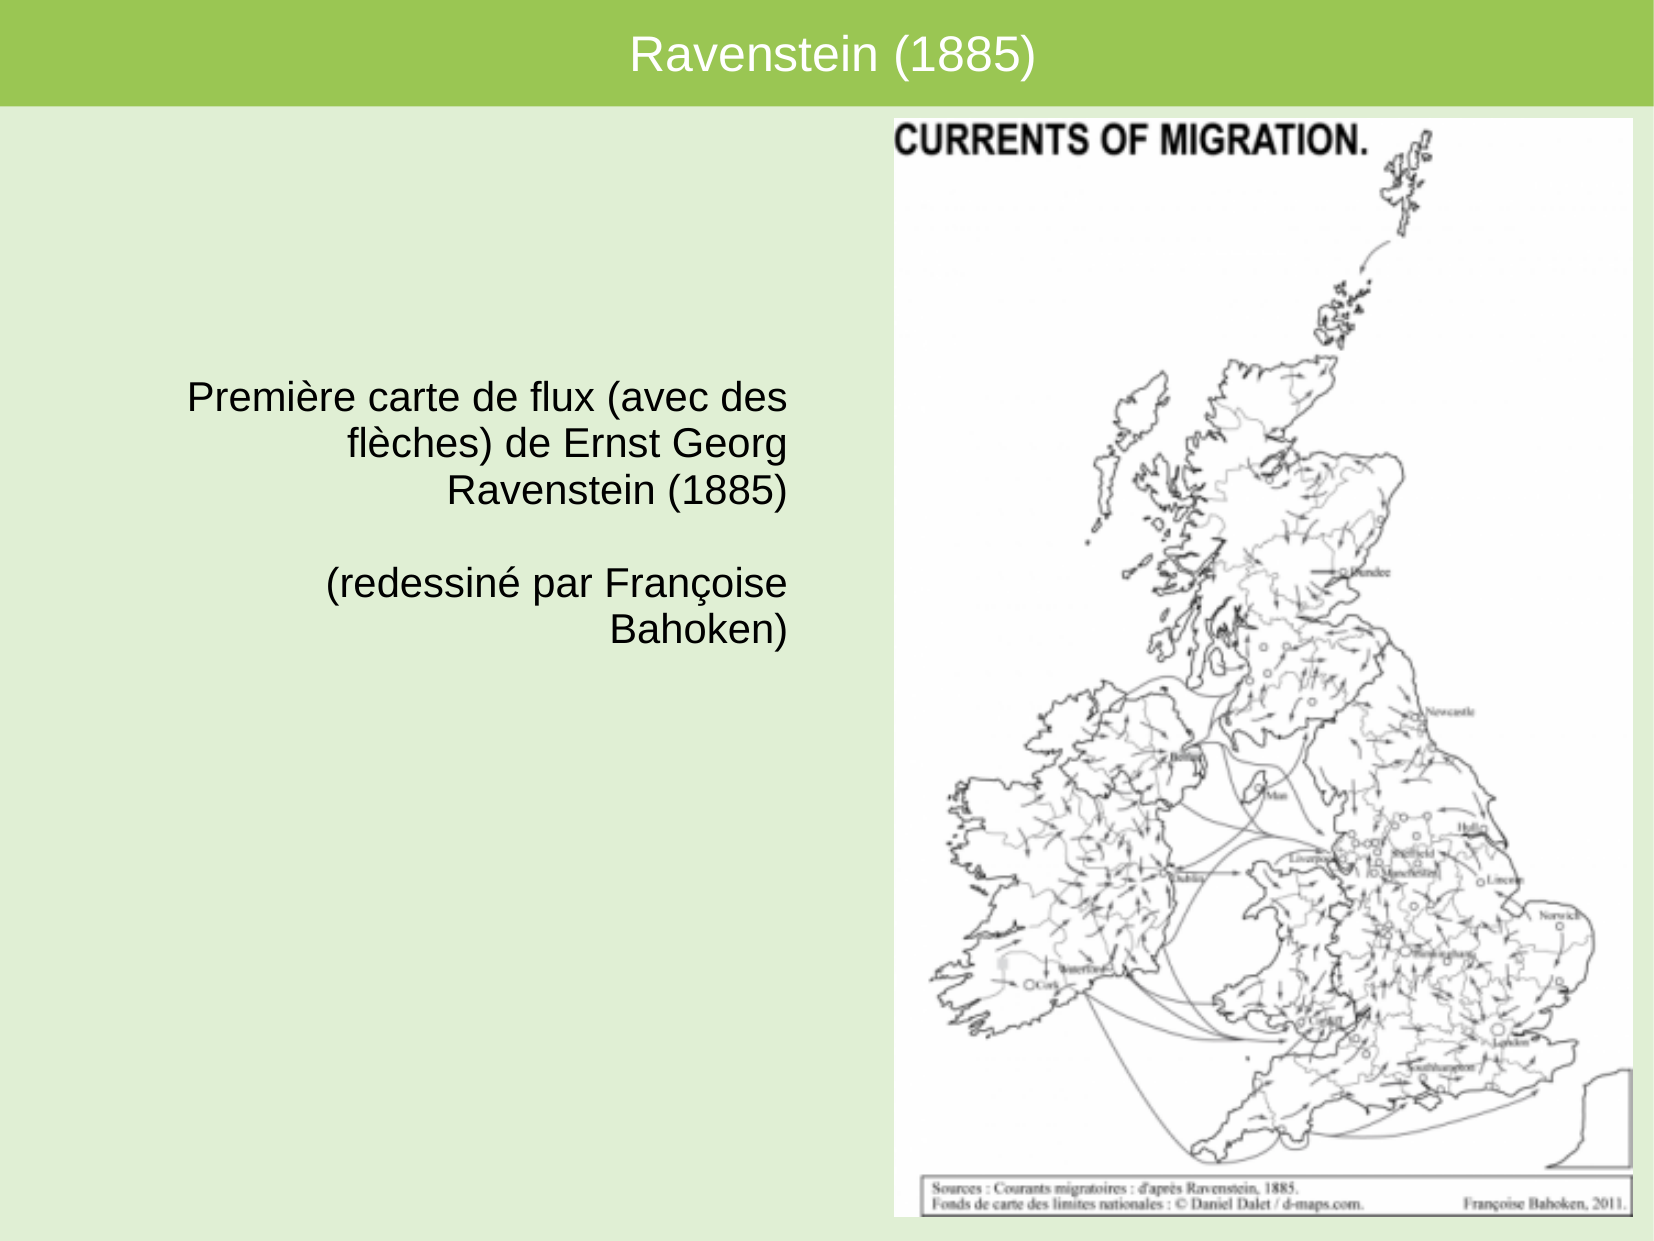

# Ravenstein (1885)
Première carte de flux (avec des flèches) de Ernst Georg Ravenstein (1885)
(redessiné par Françoise Bahoken)